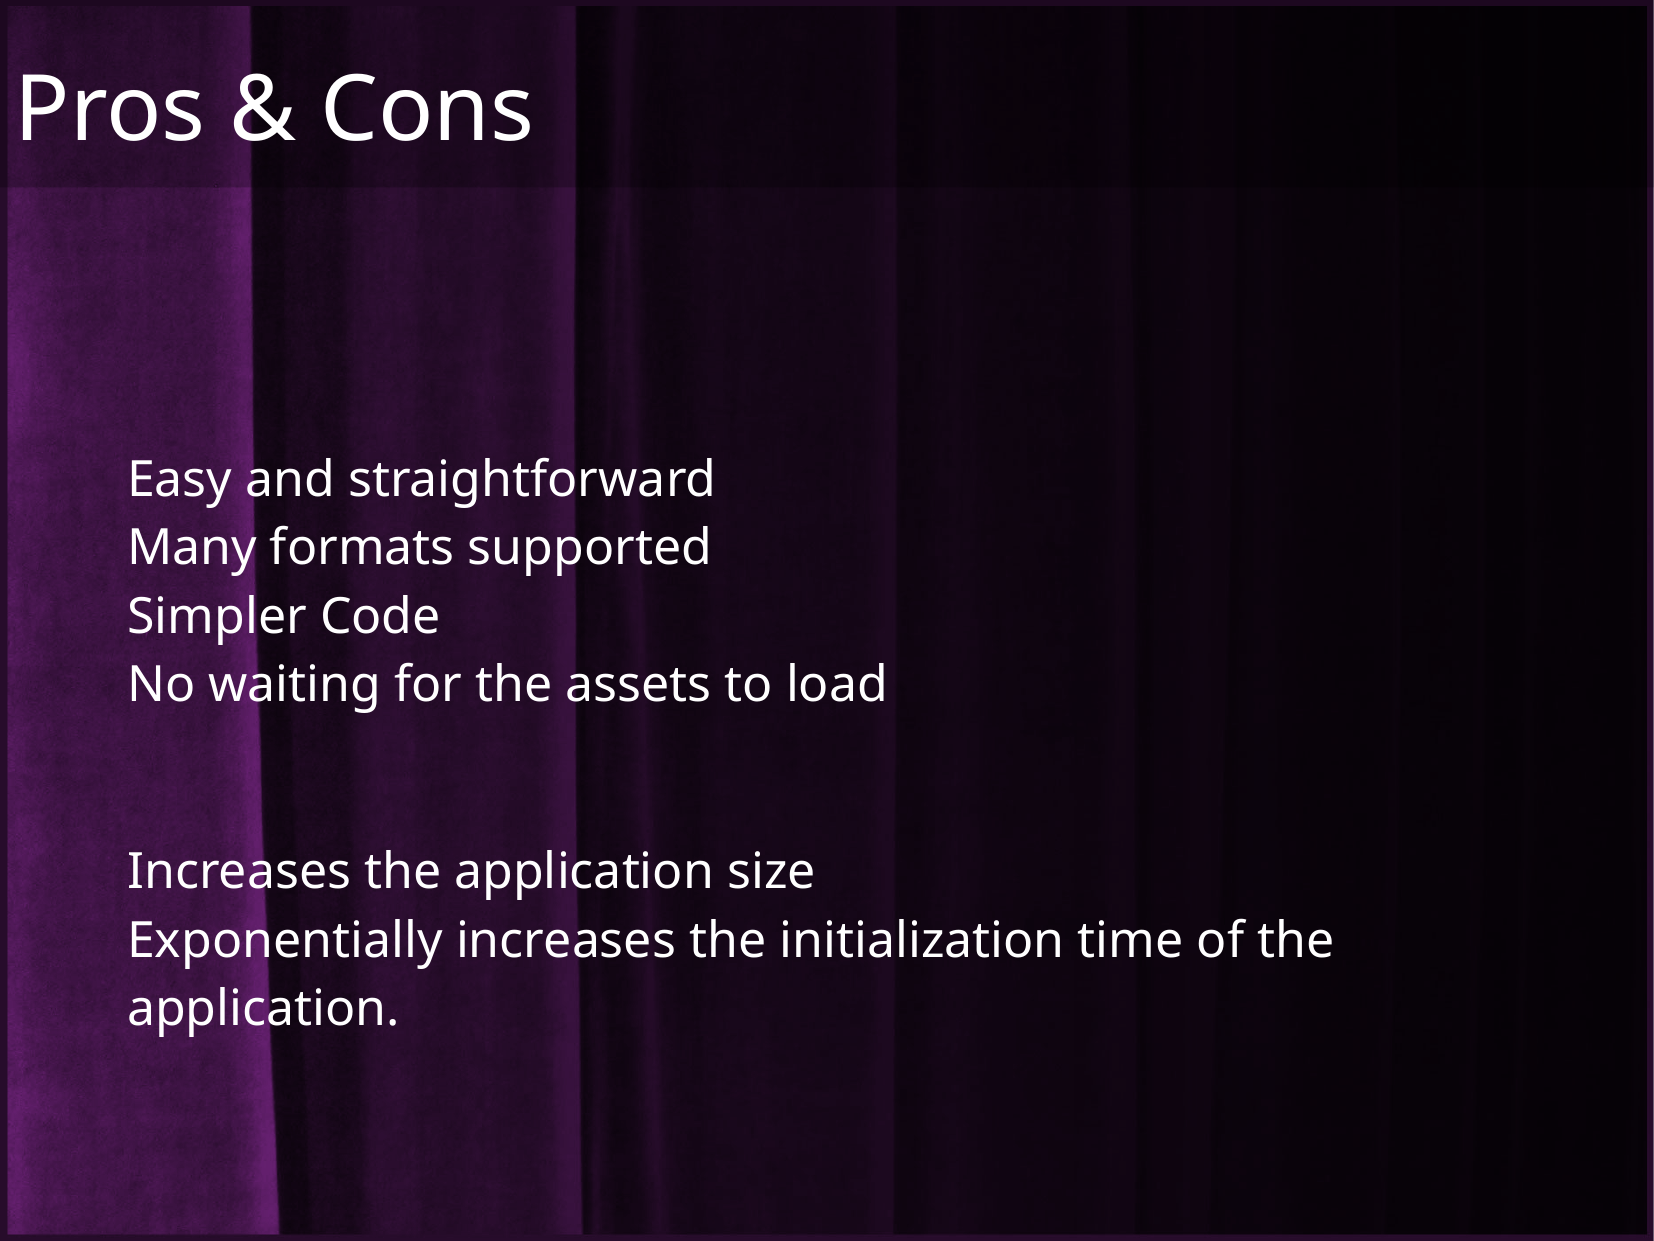

Pros & Cons
Easy and straightforward
Many formats supported
Simpler Code
No waiting for the assets to load
Increases the application size
Exponentially increases the initialization time of the application.